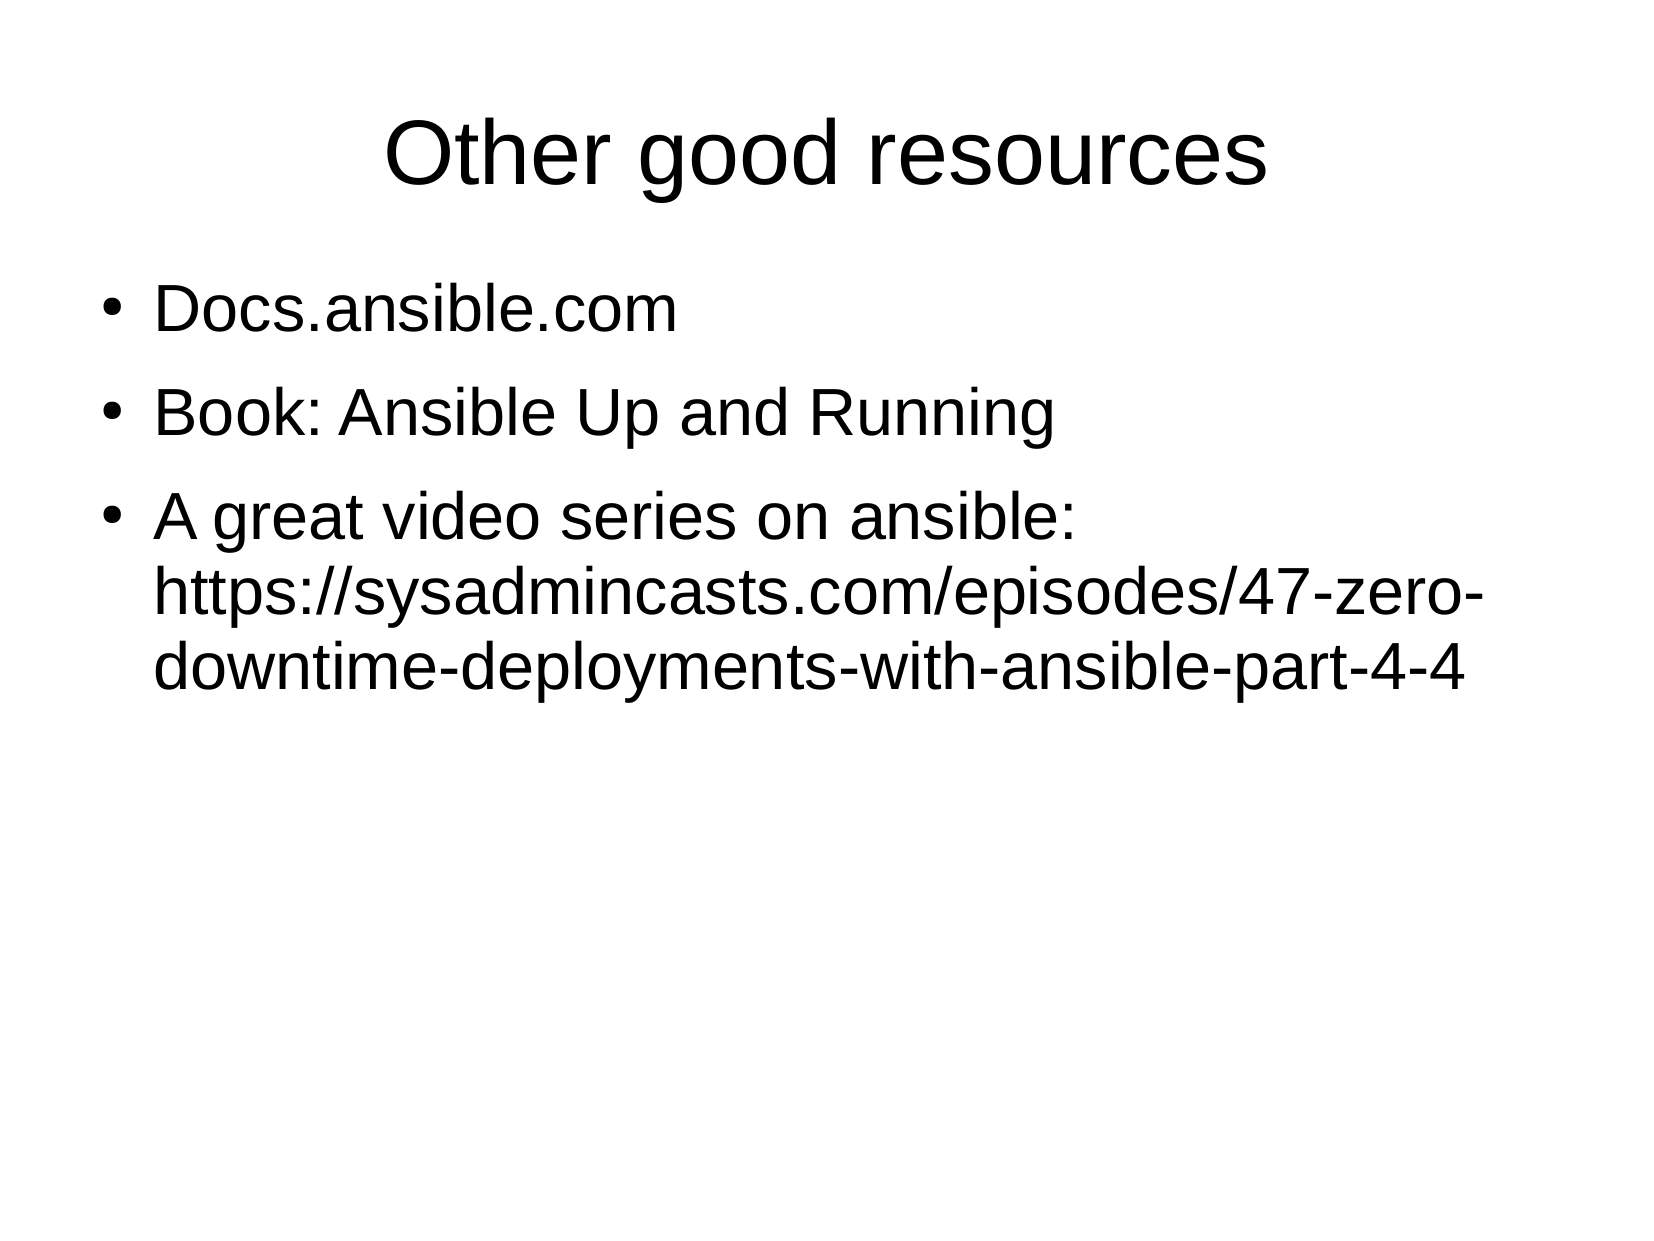

# Other good resources
Docs.ansible.com
Book: Ansible Up and Running
A great video series on ansible: https://sysadmincasts.com/episodes/47-zero-downtime-deployments-with-ansible-part-4-4